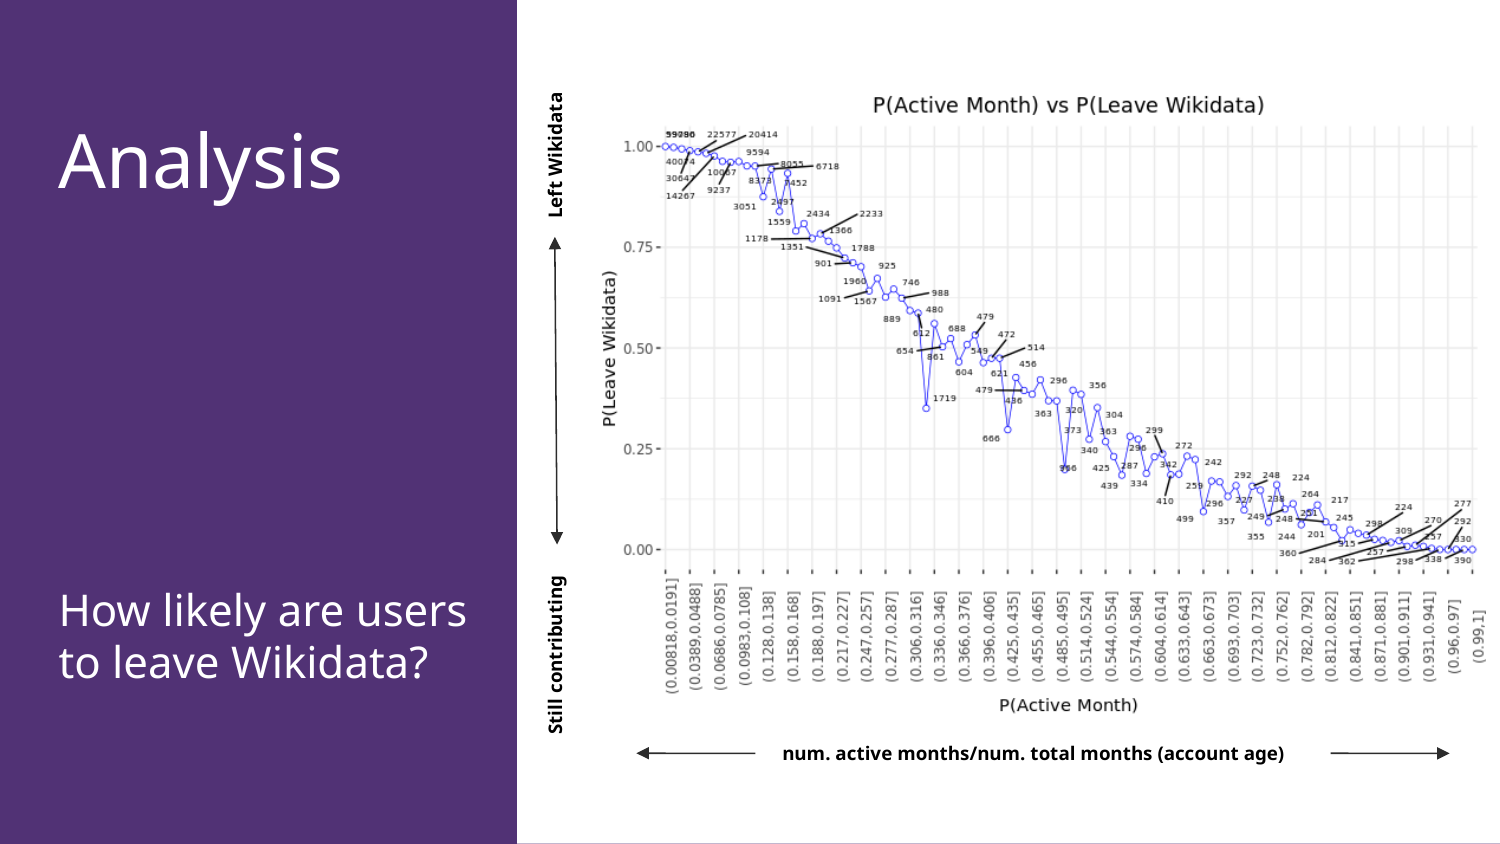

# Analysis
Left Wikidata
How likely are users to leave Wikidata?
Still contributing
num. active months/num. total months (account age)